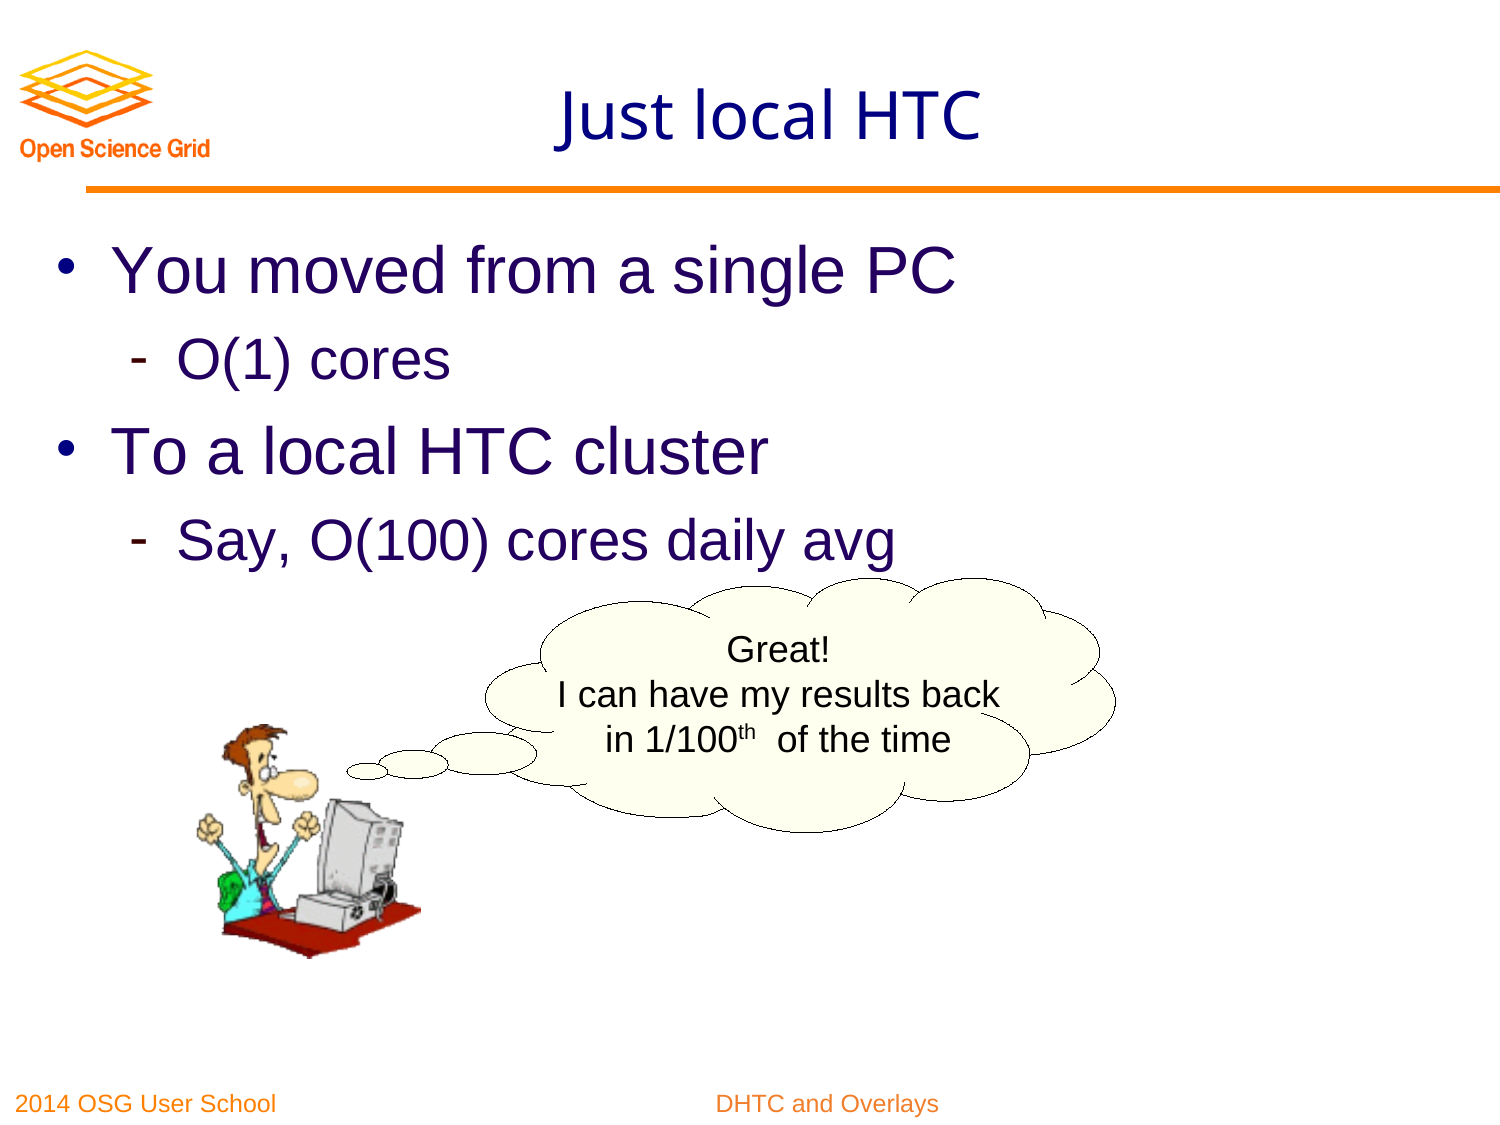

# Just local HTC
You moved from a single PC
O(1) cores
To a local HTC cluster
Say, O(100) cores daily avg
Great!
I can have my results back
in 1/100th of the time